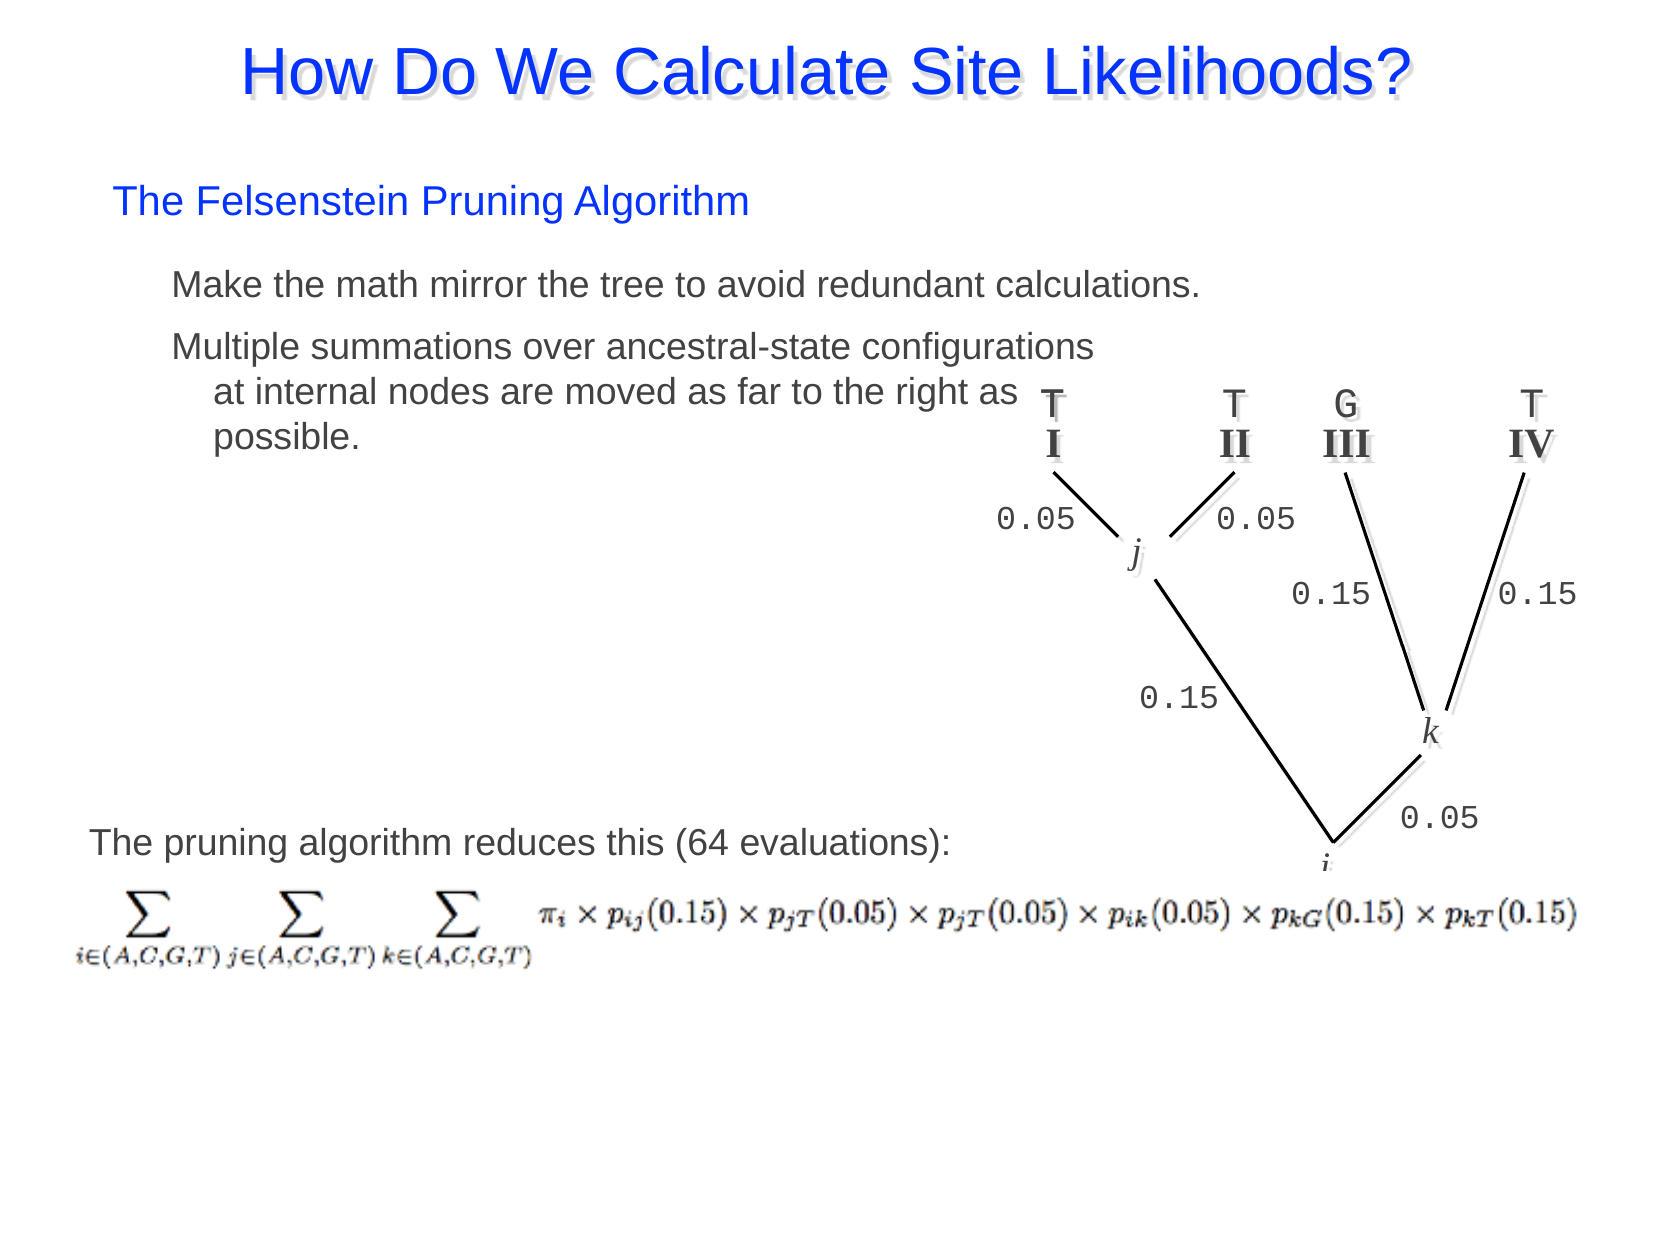

How Do We Calculate Site Likelihoods?
The Felsenstein Pruning Algorithm
Make the math mirror the tree to avoid redundant calculations.
Multiple summations over ancestral-state configurations
 at internal nodes are moved as far to the right as
 possible.
T
T
T
G
T
I
II
III
IV
0.05
0.05
j
0.15
0.15
0.15
k
0.05
The pruning algorithm reduces this (64 evaluations):
i